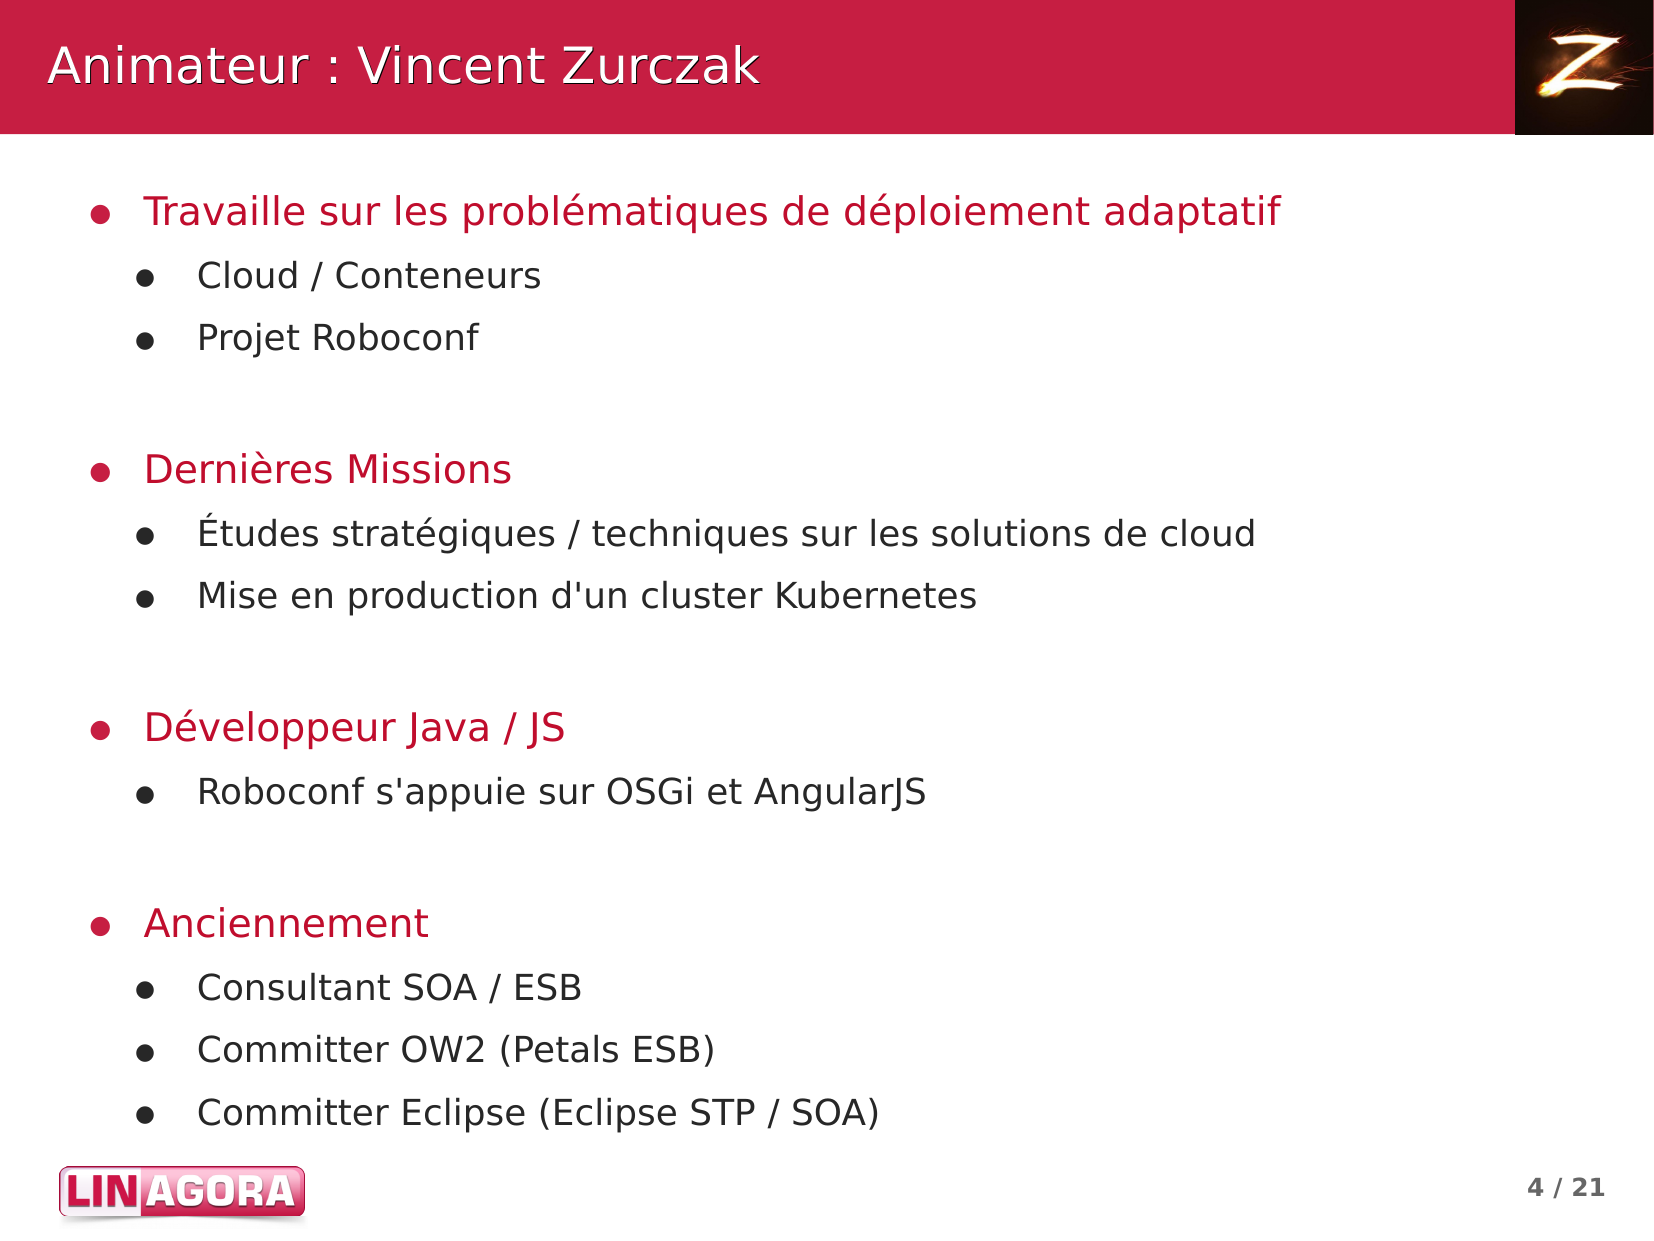

# Animateur : Vincent Zurczak
Travaille sur les problématiques de déploiement adaptatif
Cloud / Conteneurs
Projet Roboconf
Dernières Missions
Études stratégiques / techniques sur les solutions de cloud
Mise en production d'un cluster Kubernetes
Développeur Java / JS
Roboconf s'appuie sur OSGi et AngularJS
Anciennement
Consultant SOA / ESB
Committer OW2 (Petals ESB)
Committer Eclipse (Eclipse STP / SOA)